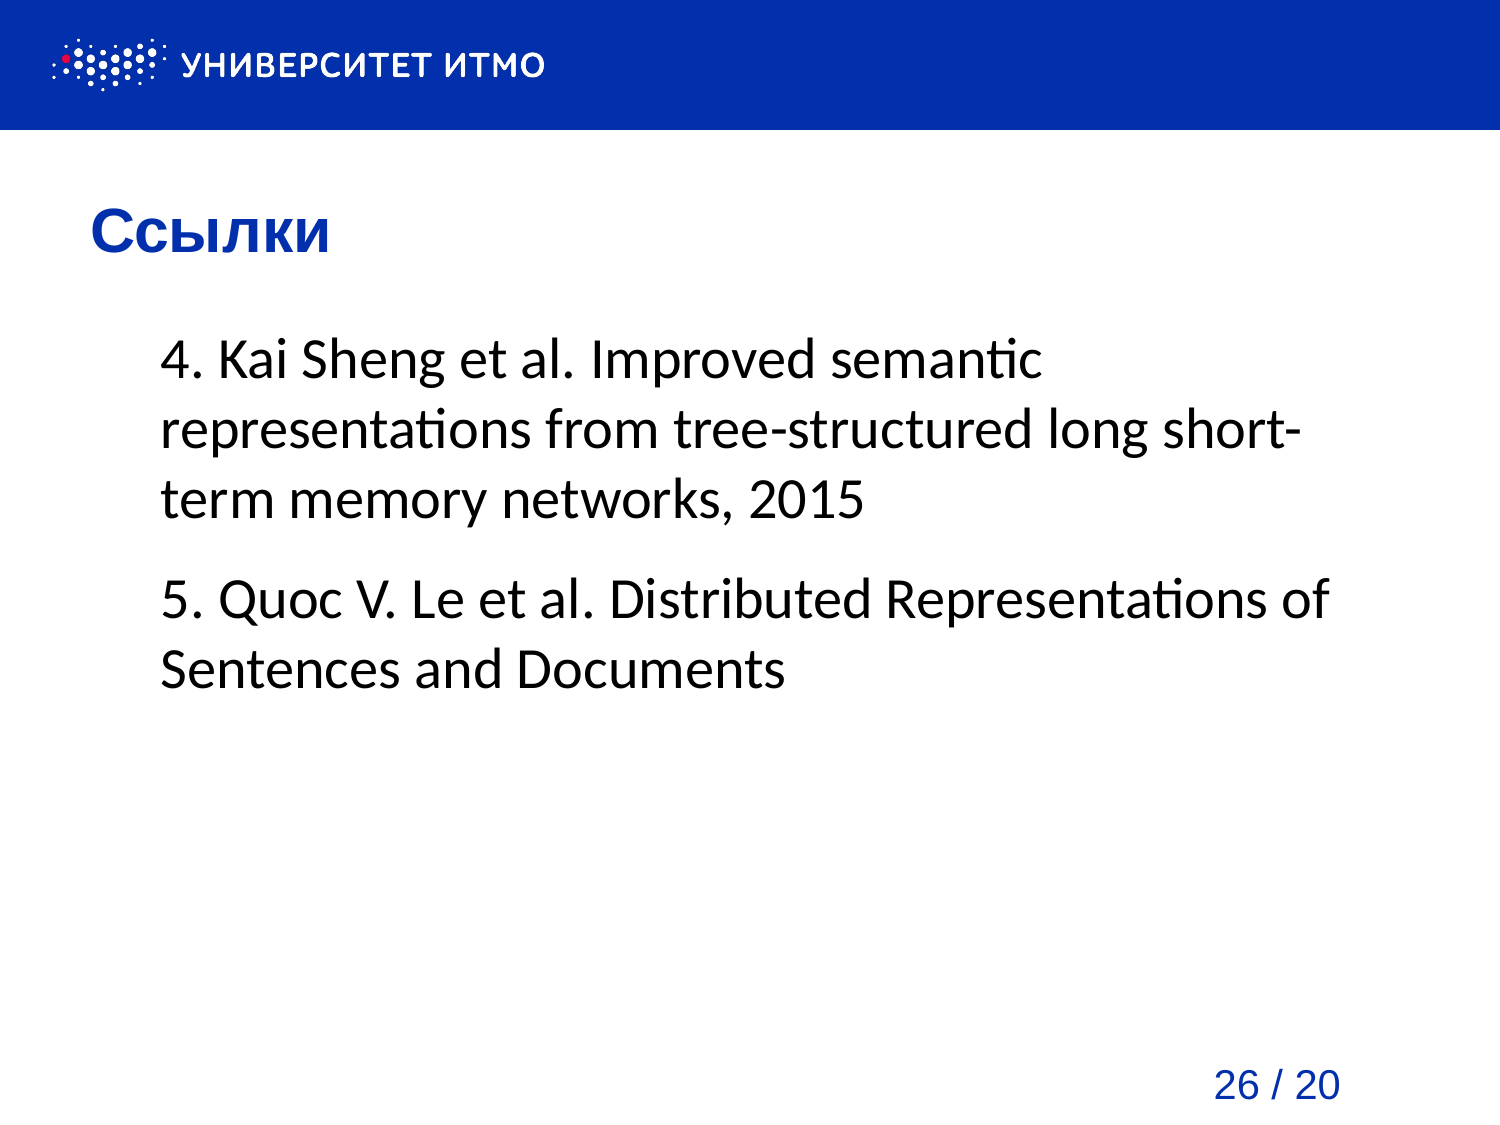

Ссылки
# 4. Kai Sheng et al. Improved semantic representations from tree-structured long short-term memory networks, 2015
5. Quoc V. Le et al. Distributed Representations of Sentences and Documents